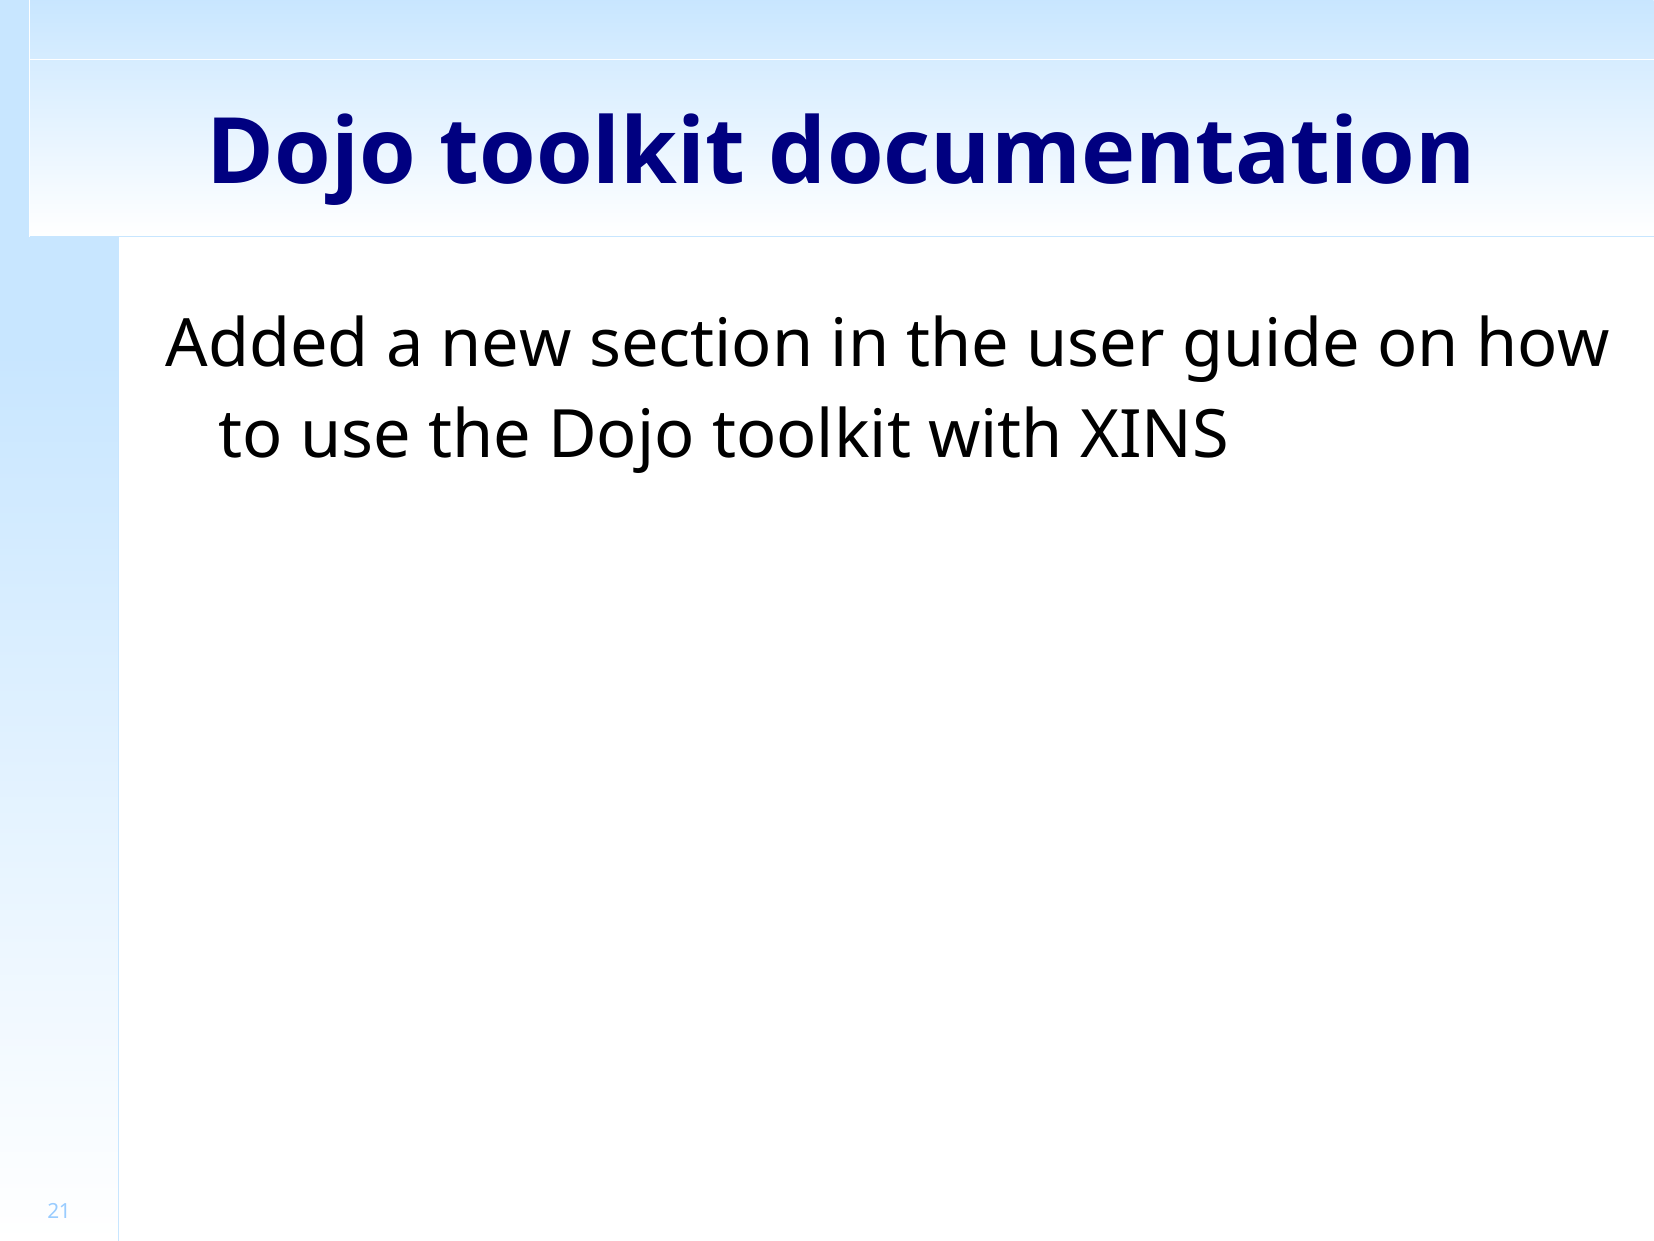

# Dojo toolkit documentation
Added a new section in the user guide on how to use the Dojo toolkit with XINS